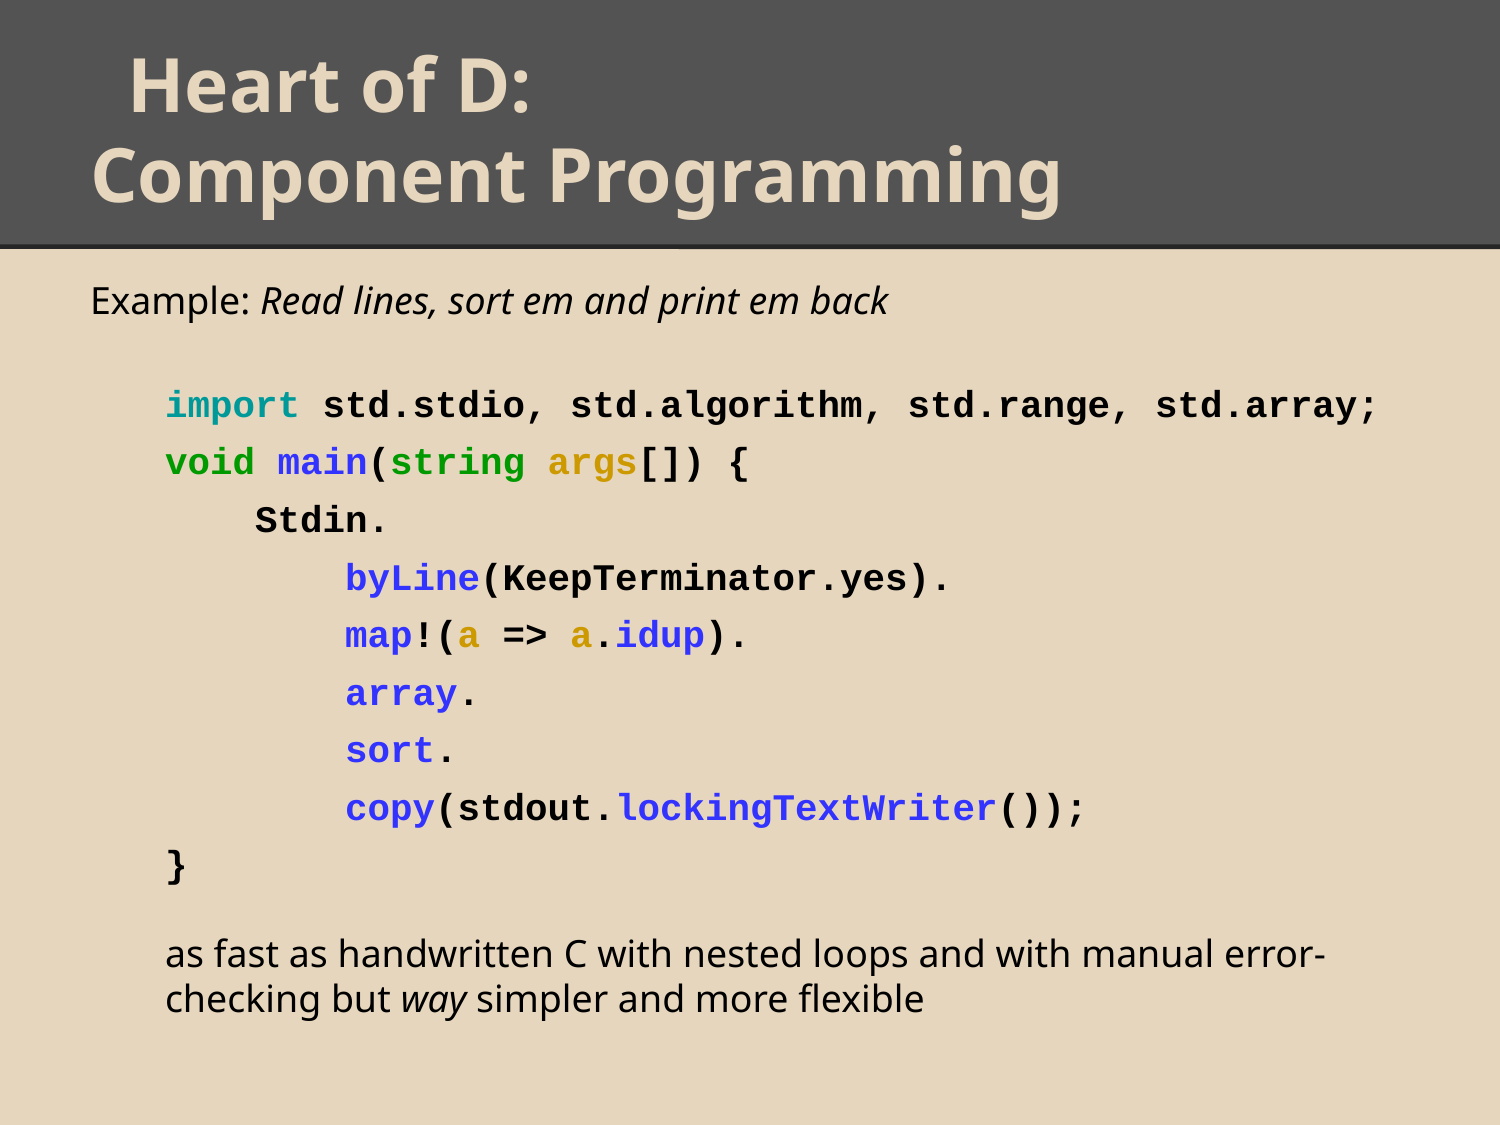

# Heart of D: Component Programming
Example: Read lines, sort em and print em back
import std.stdio, std.algorithm, std.range, std.array;
void main(string args[]) {
 Stdin.
 byLine(KeepTerminator.yes).
 map!(a => a.idup).
 array.
 sort.
 copy(stdout.lockingTextWriter());
}
as fast as handwritten C with nested loops and with manual error-checking but way simpler and more flexible